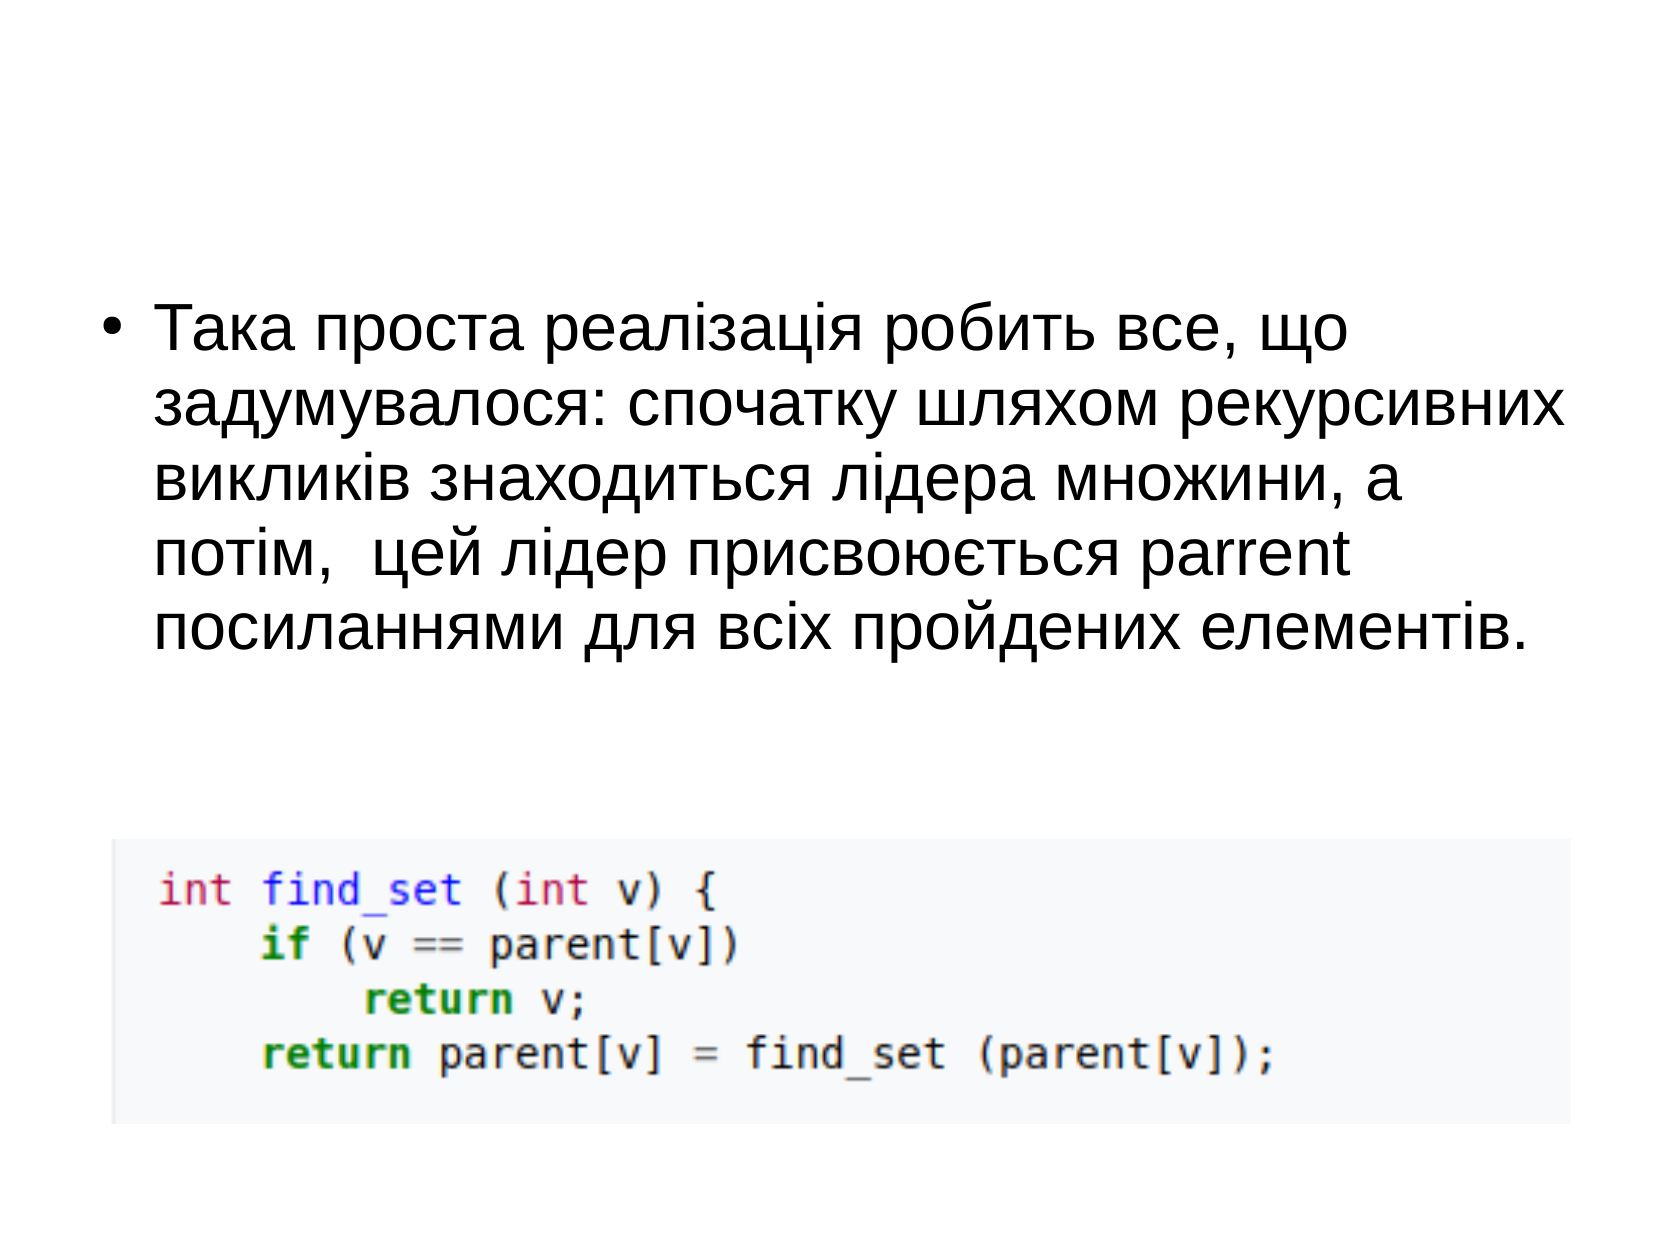

#
Така проста реалізація робить все, що задумувалося: спочатку шляхом рекурсивних викликів знаходиться лідера множини, а потім, цей лідер присвоюється parrent посиланнями для всіх пройдених елементів.